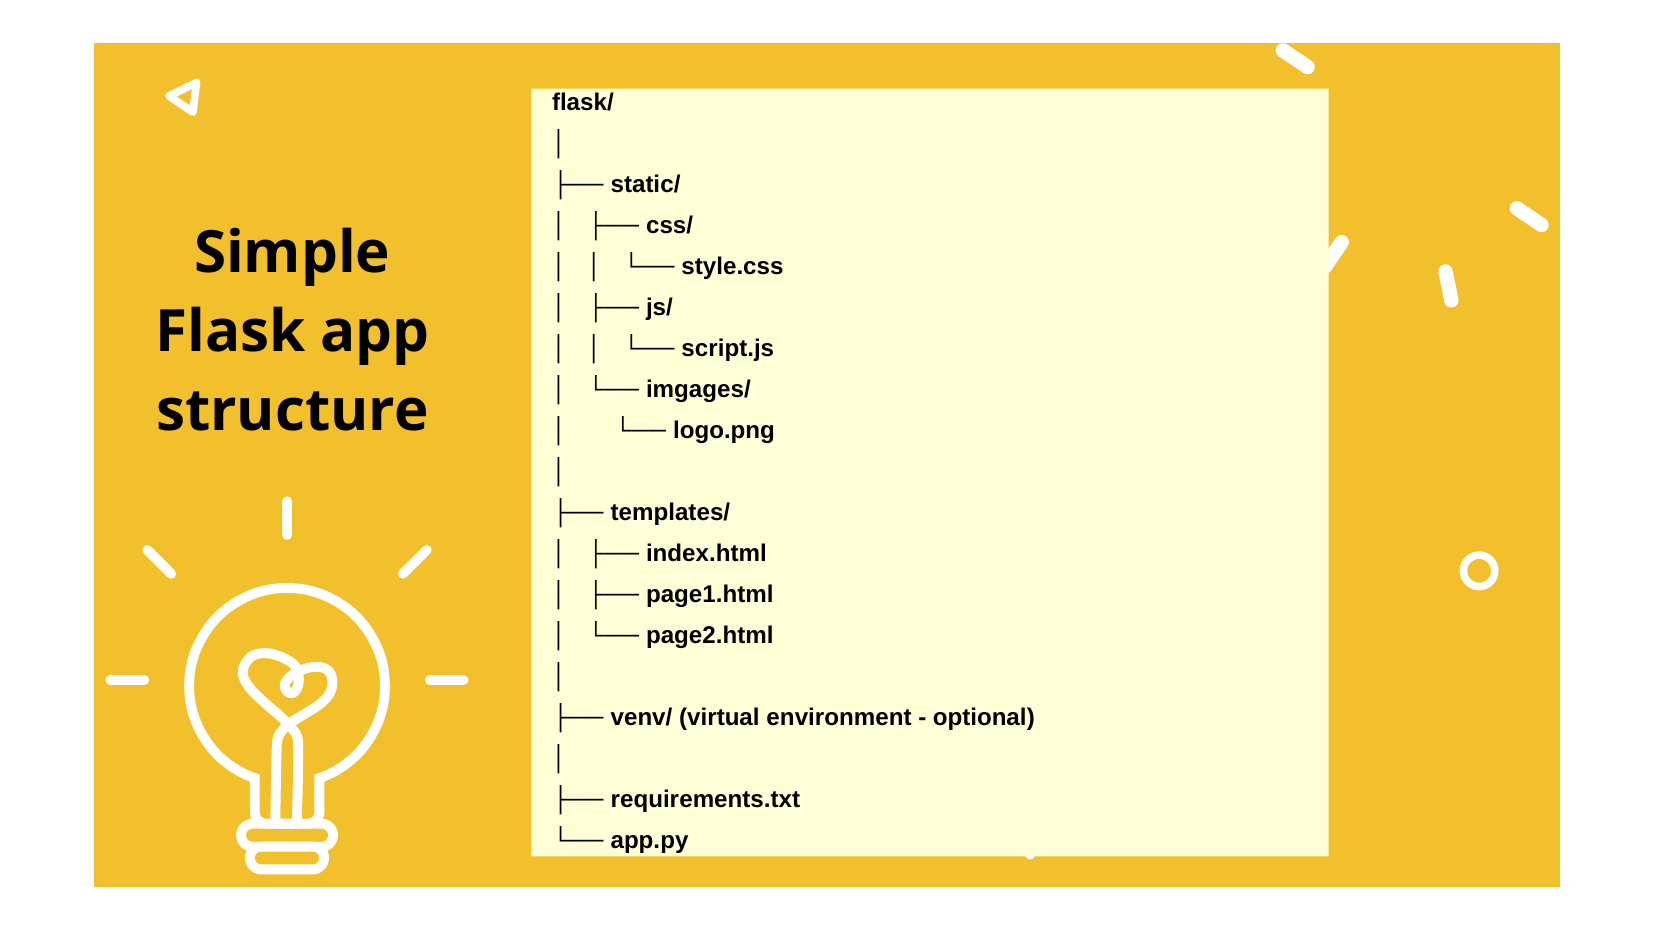

flask/
│
├── static/
│ ├── css/
│ │ └── style.css
│ ├── js/
│ │ └── script.js
│ └── imgages/
│ └── logo.png
│
├── templates/
│ ├── index.html
│ ├── page1.html
│ └── page2.html
│
├── venv/ (virtual environment - optional)
│
├── requirements.txt
└── app.py
# Simple Flask app structure